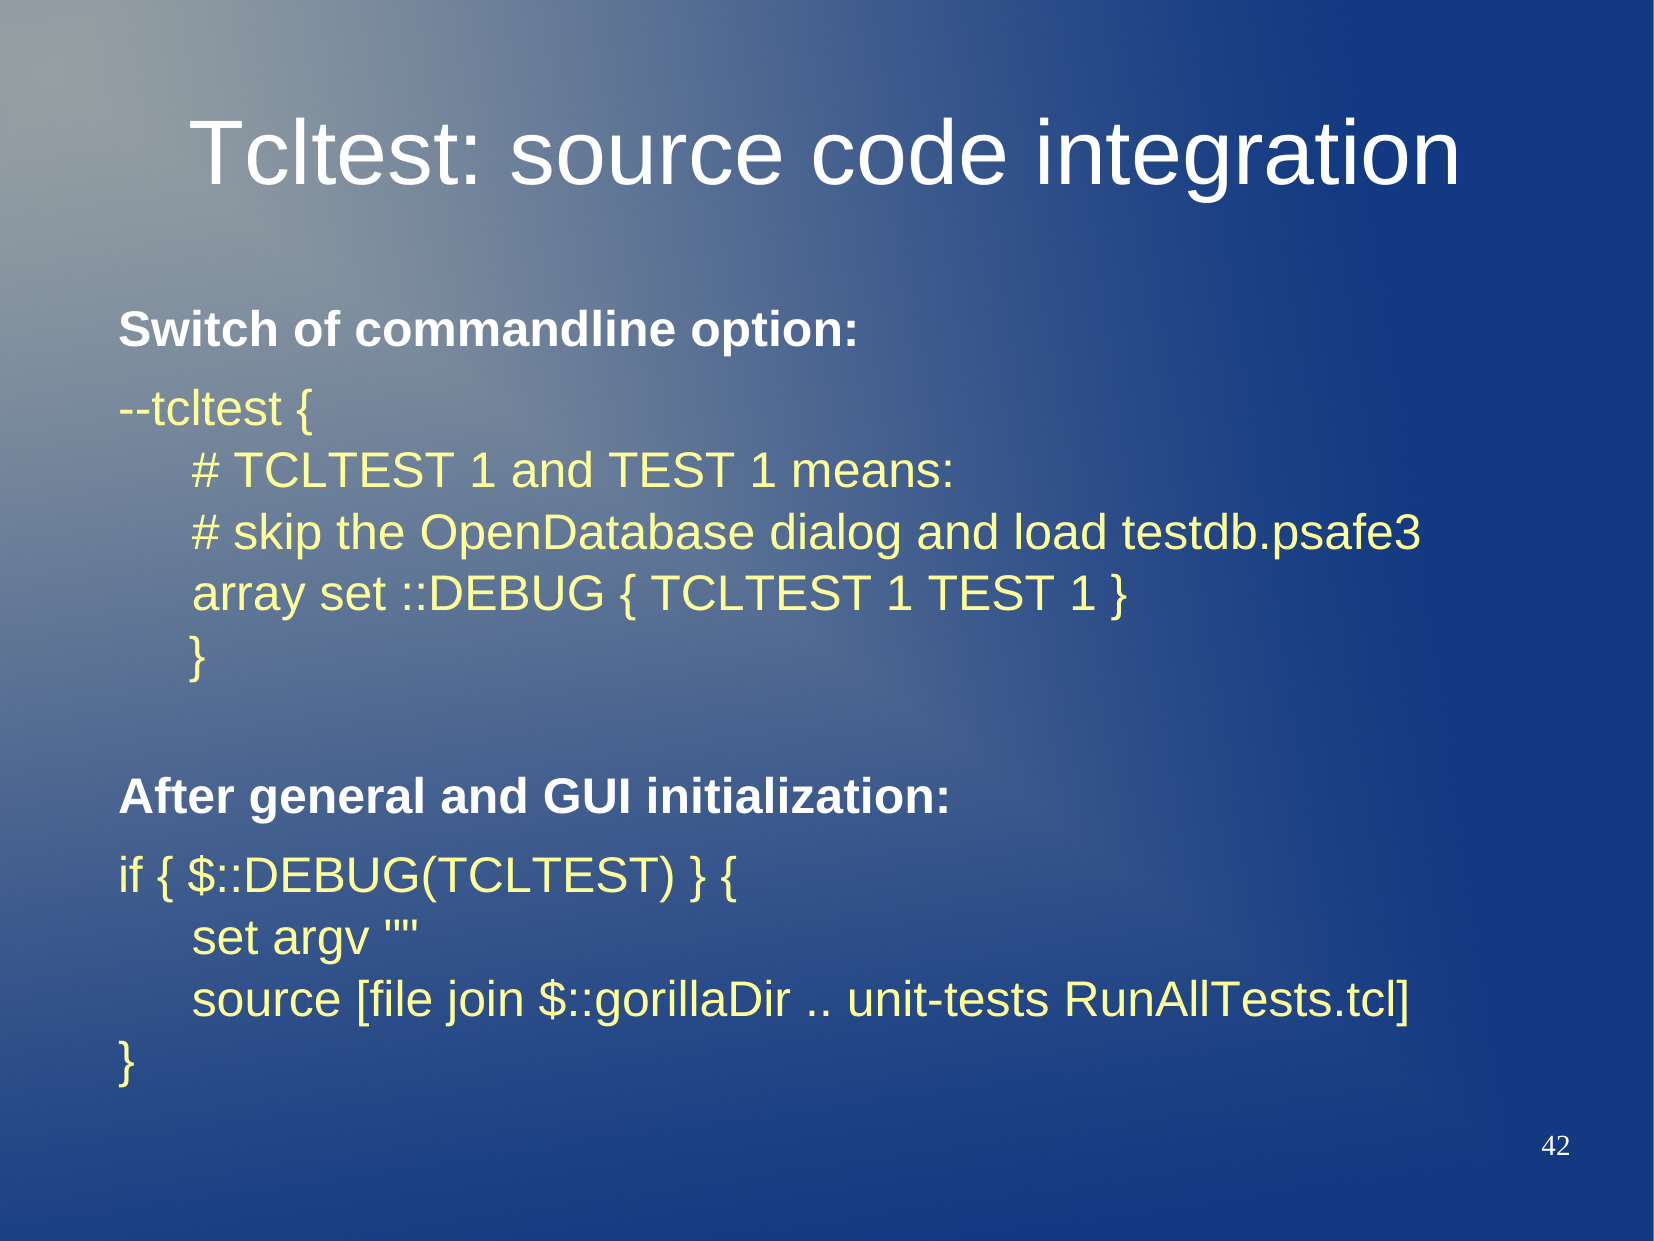

# Tcltest: source code integration
Switch of commandline option:
--tcltest {
	# TCLTEST 1 and TEST 1 means:
	# skip the OpenDatabase dialog and load testdb.psafe3
	array set ::DEBUG { TCLTEST 1 TEST 1 }
}
After general and GUI initialization:
if { $::DEBUG(TCLTEST) } {
	set argv ""
	source [file join $::gorillaDir .. unit-tests RunAllTests.tcl]
}
42